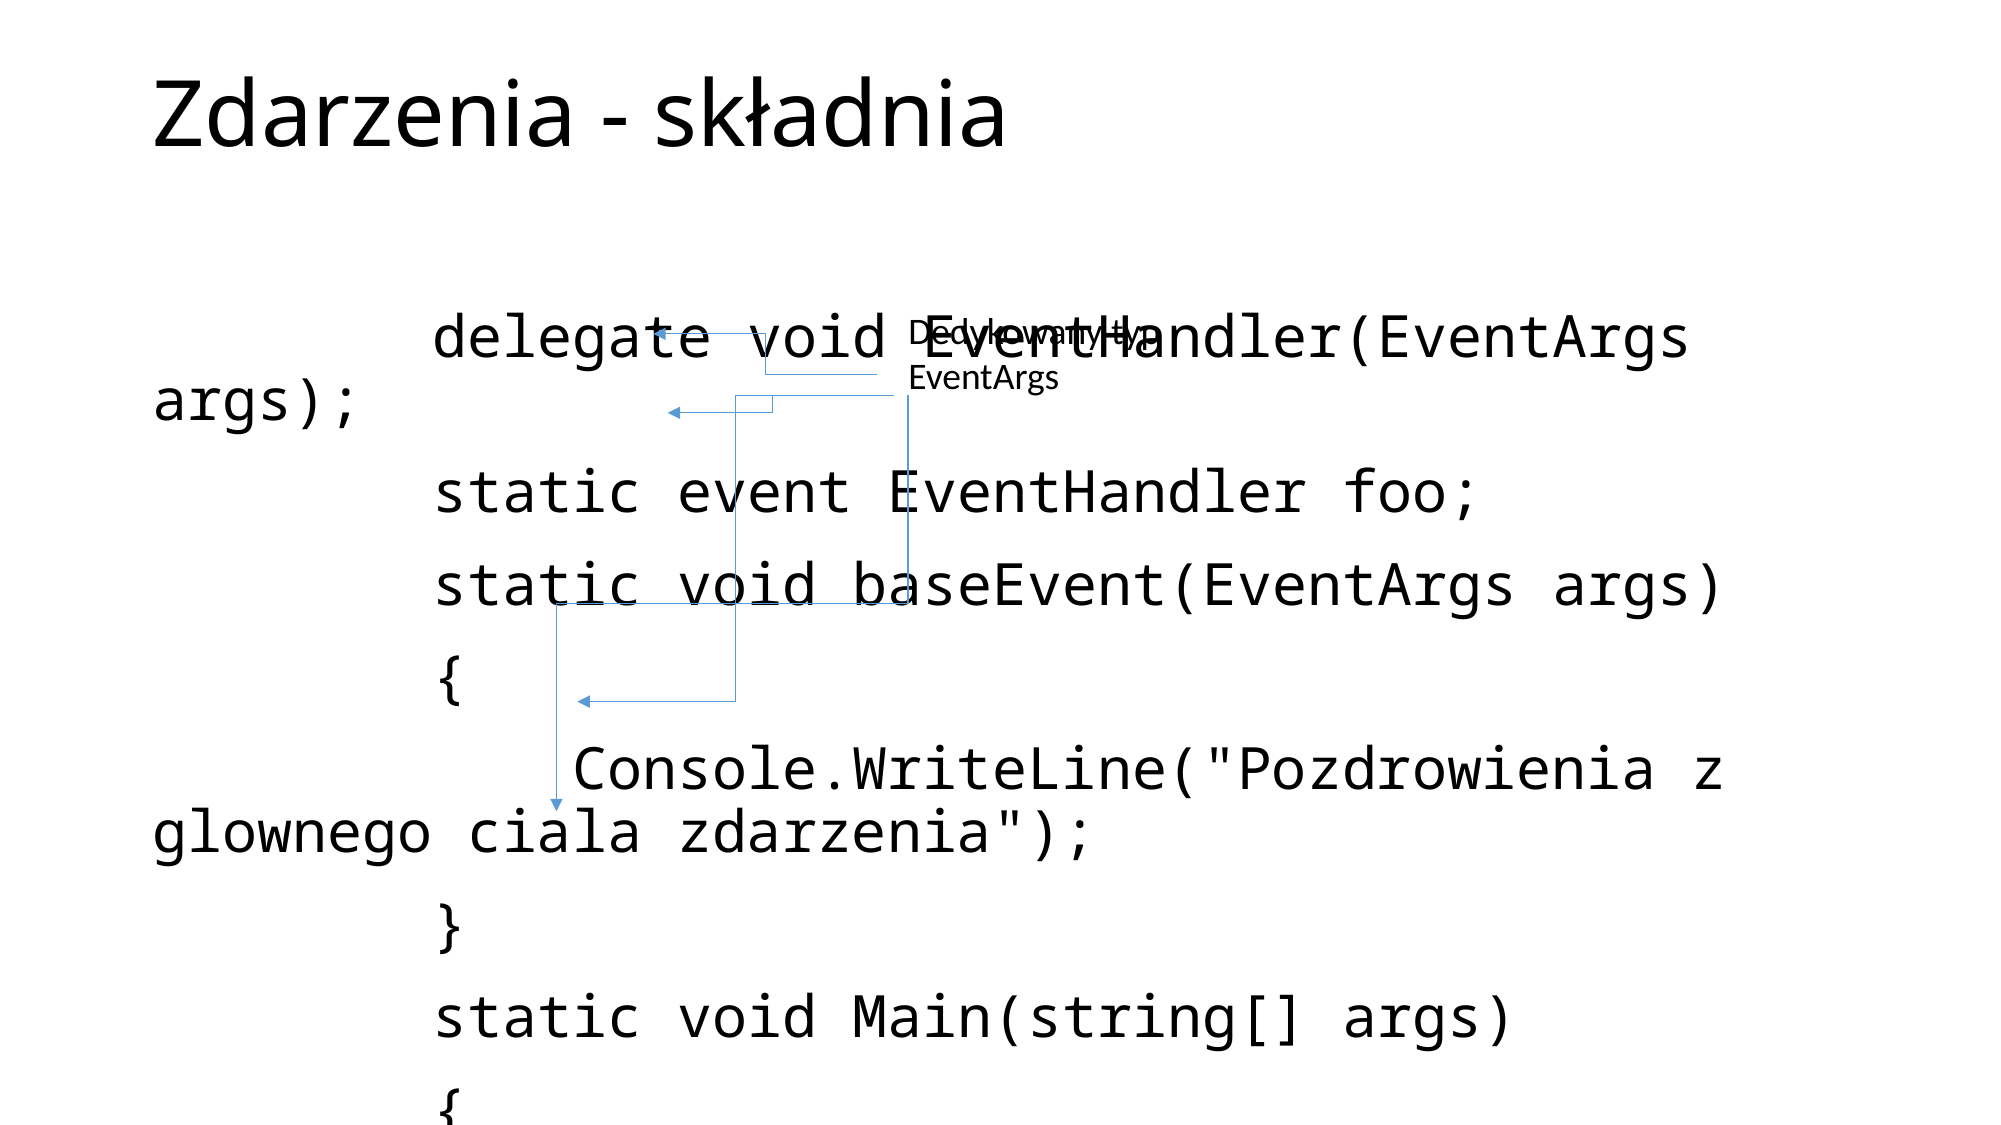

# Zdarzenia - składnia
Dedykowany typ EventArgs
 delegate void EventHandler(EventArgs args);
 static event EventHandler foo;
 static void baseEvent(EventArgs args)
 {
 Console.WriteLine("Pozdrowienia z glownego ciala zdarzenia");
 }
 static void Main(string[] args)
 {
 foo = new EventHandler(baseEvent);
 foo += myEvent;
 foo.Invoke(new EventArgs());
 }
 static void myEvent(EventArgs args)
 {
 Console.WriteLine("i z ciala zaimplementowanego w ramach klienta oprogramowania");
 }